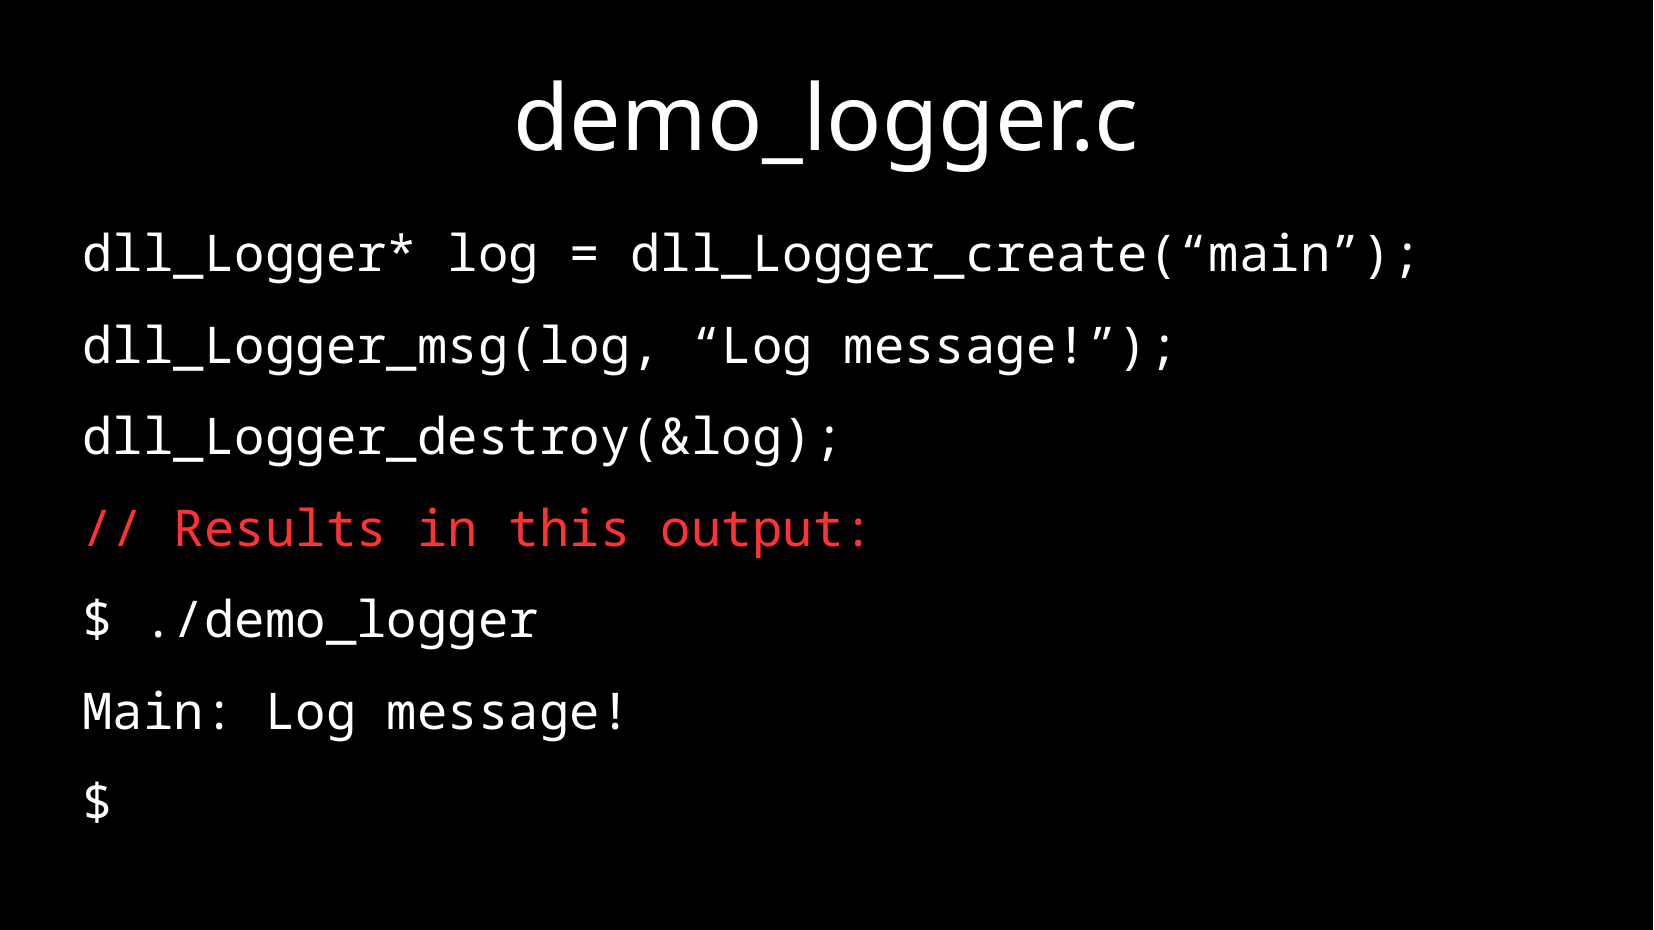

# demo_logger.c
dll_Logger* log = dll_Logger_create(“main”);
dll_Logger_msg(log, “Log message!”);
dll_Logger_destroy(&log);
// Results in this output:
$ ./demo_logger
Main: Log message!
$